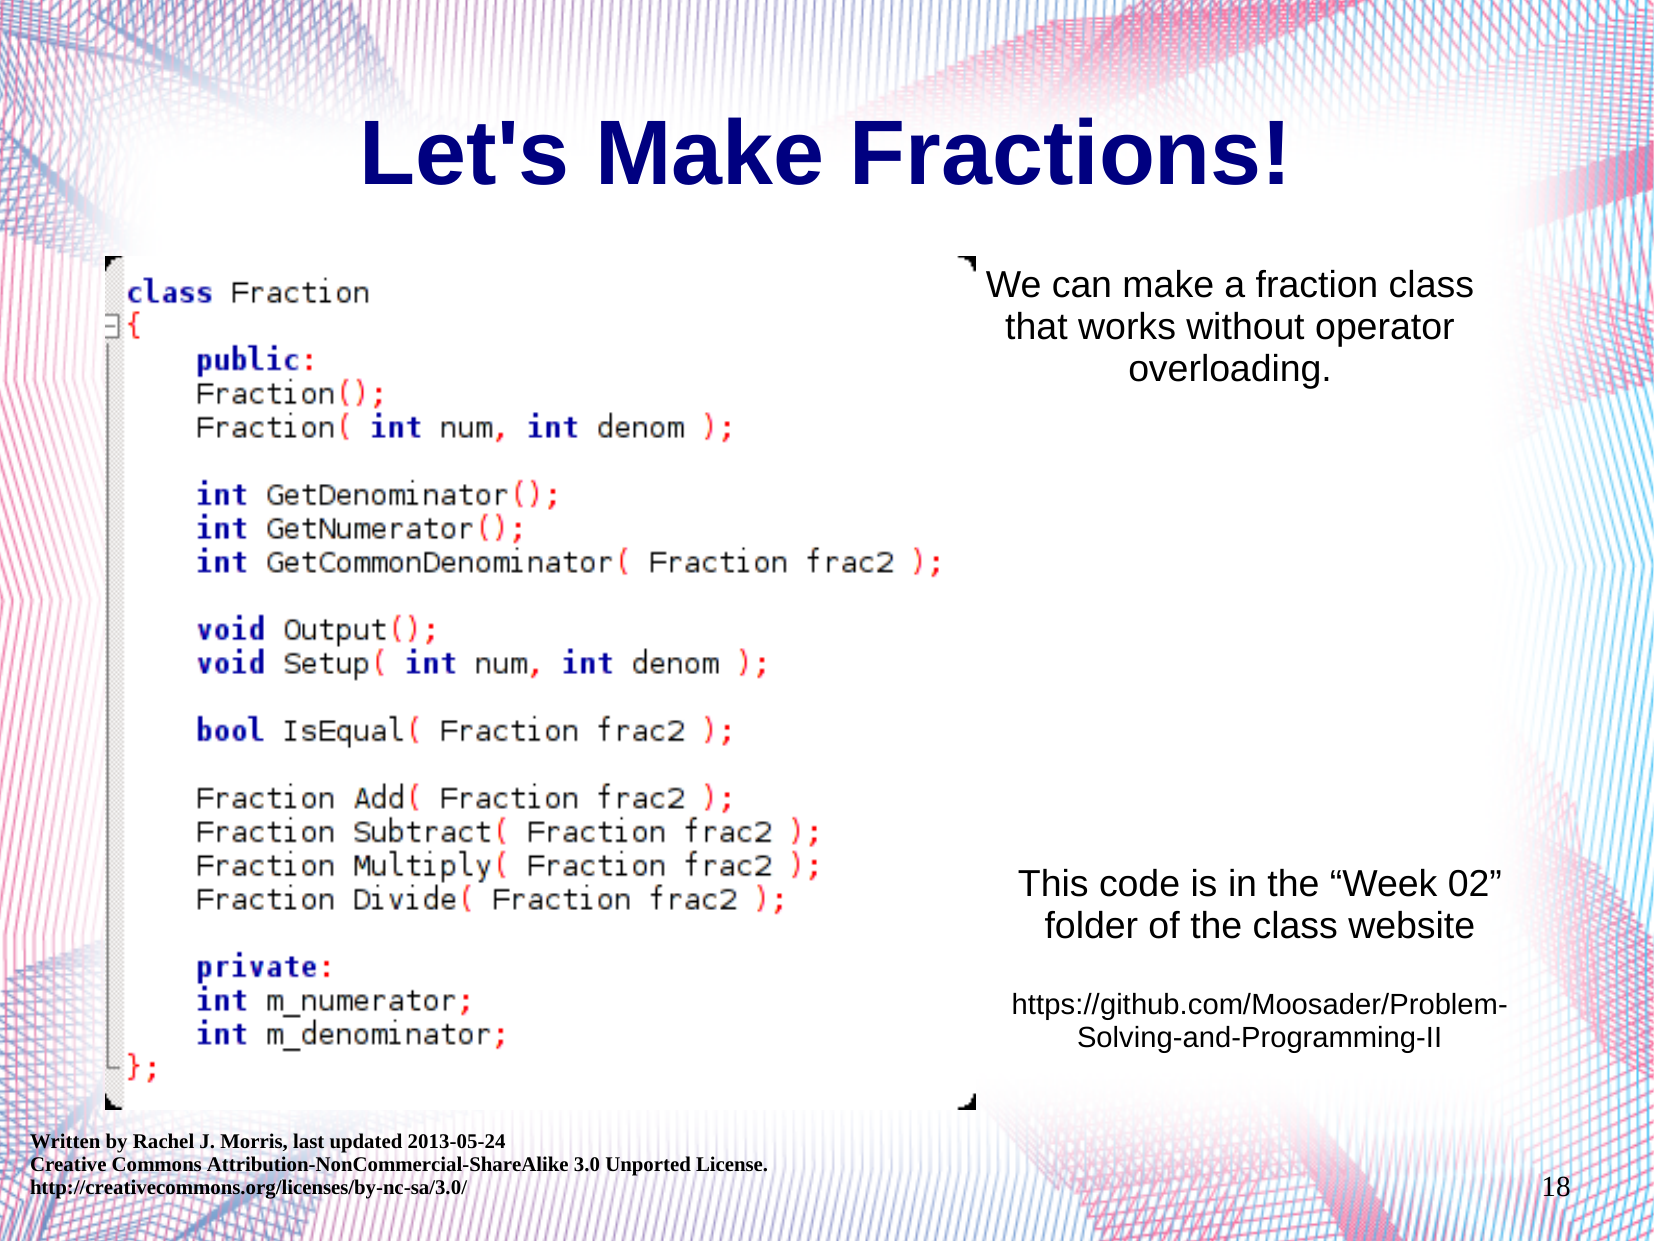

# Let's Make Fractions!
We can make a fraction class that works without operator overloading.
This code is in the “Week 02” folder of the class website
https://github.com/Moosader/Problem-Solving-and-Programming-II
18